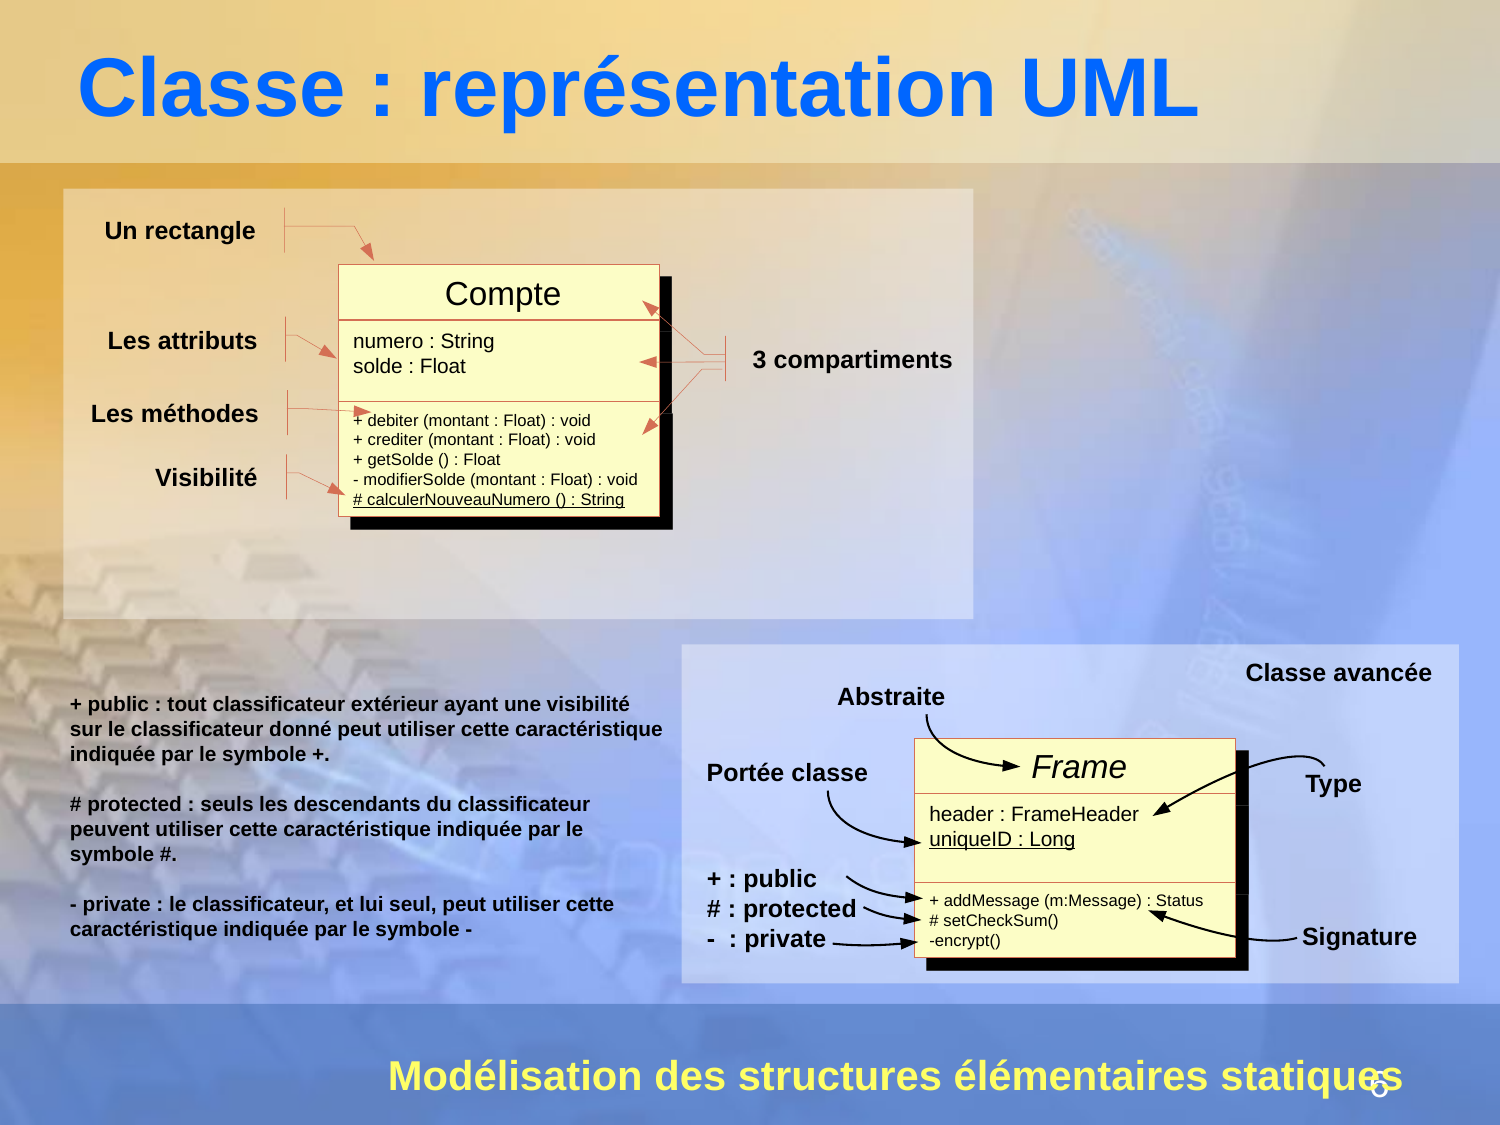

# Classe : représentation UML
Un rectangle
 Compte
Les attributs
numero : String
solde : Float
3 compartiments
Les méthodes
+ debiter (montant : Float) : void
+ crediter (montant : Float) : void
+ getSolde () : Float
- modifierSolde (montant : Float) : void
# calculerNouveauNumero () : String
Visibilité
Classe avancée
Abstraite
+ public : tout classificateur extérieur ayant une visibilité sur le classificateur donné peut utiliser cette caractéristique indiquée par le symbole +.
# protected : seuls les descendants du classificateur peuvent utiliser cette caractéristique indiquée par le symbole #.
- private : le classificateur, et lui seul, peut utiliser cette caractéristique indiquée par le symbole -
 Frame
Portée classe
Type
header : FrameHeader
uniqueID : Long
+ : public
# : protected
- : private
+ addMessage (m:Message) : Status
# setCheckSum()
-encrypt()
Signature
Modélisation des structures élémentaires statiques